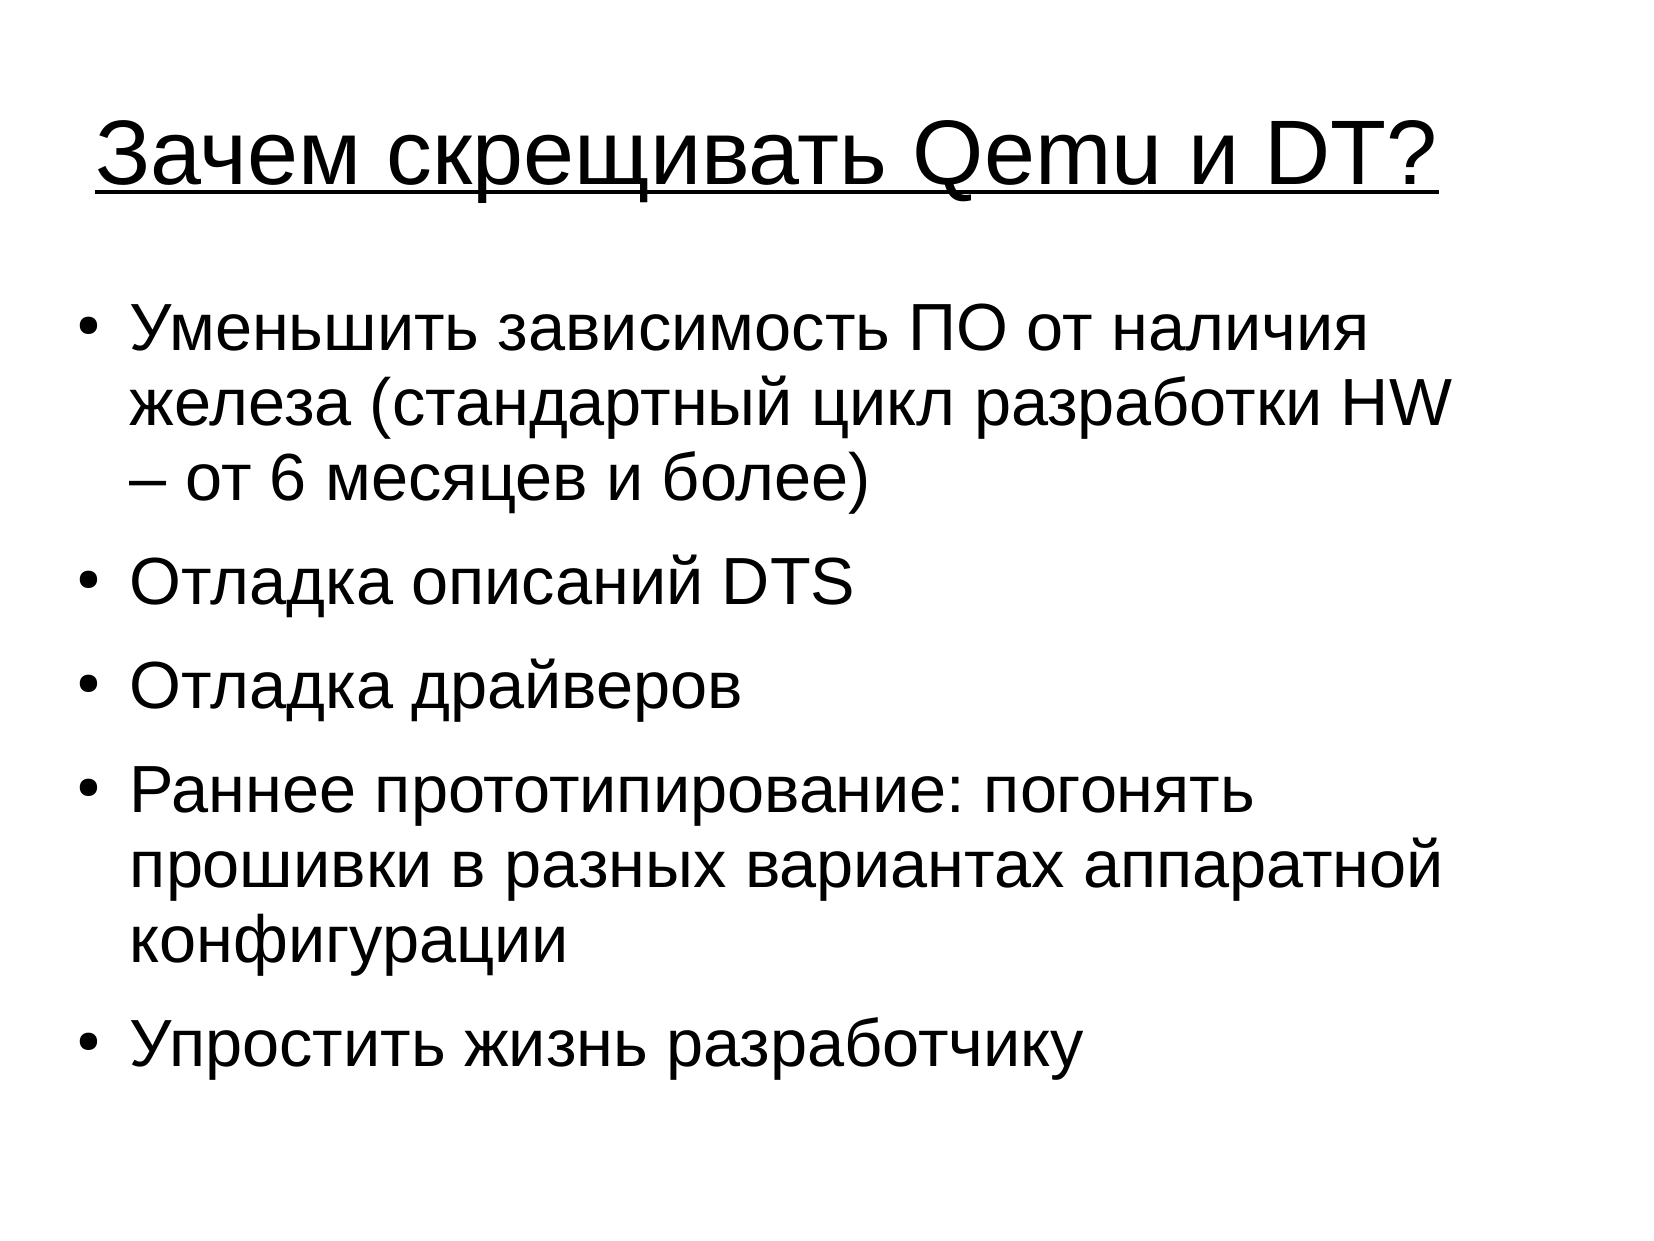

# Зачем скрещивать Qemu и DT?
Уменьшить зависимость ПО от наличия железа (стандартный цикл разработки HW – от 6 месяцев и более)
Отладка описаний DTS
Отладка драйверов
Раннее прототипирование: погонять прошивки в разных вариантах аппаратной конфигурации
Упростить жизнь разработчику